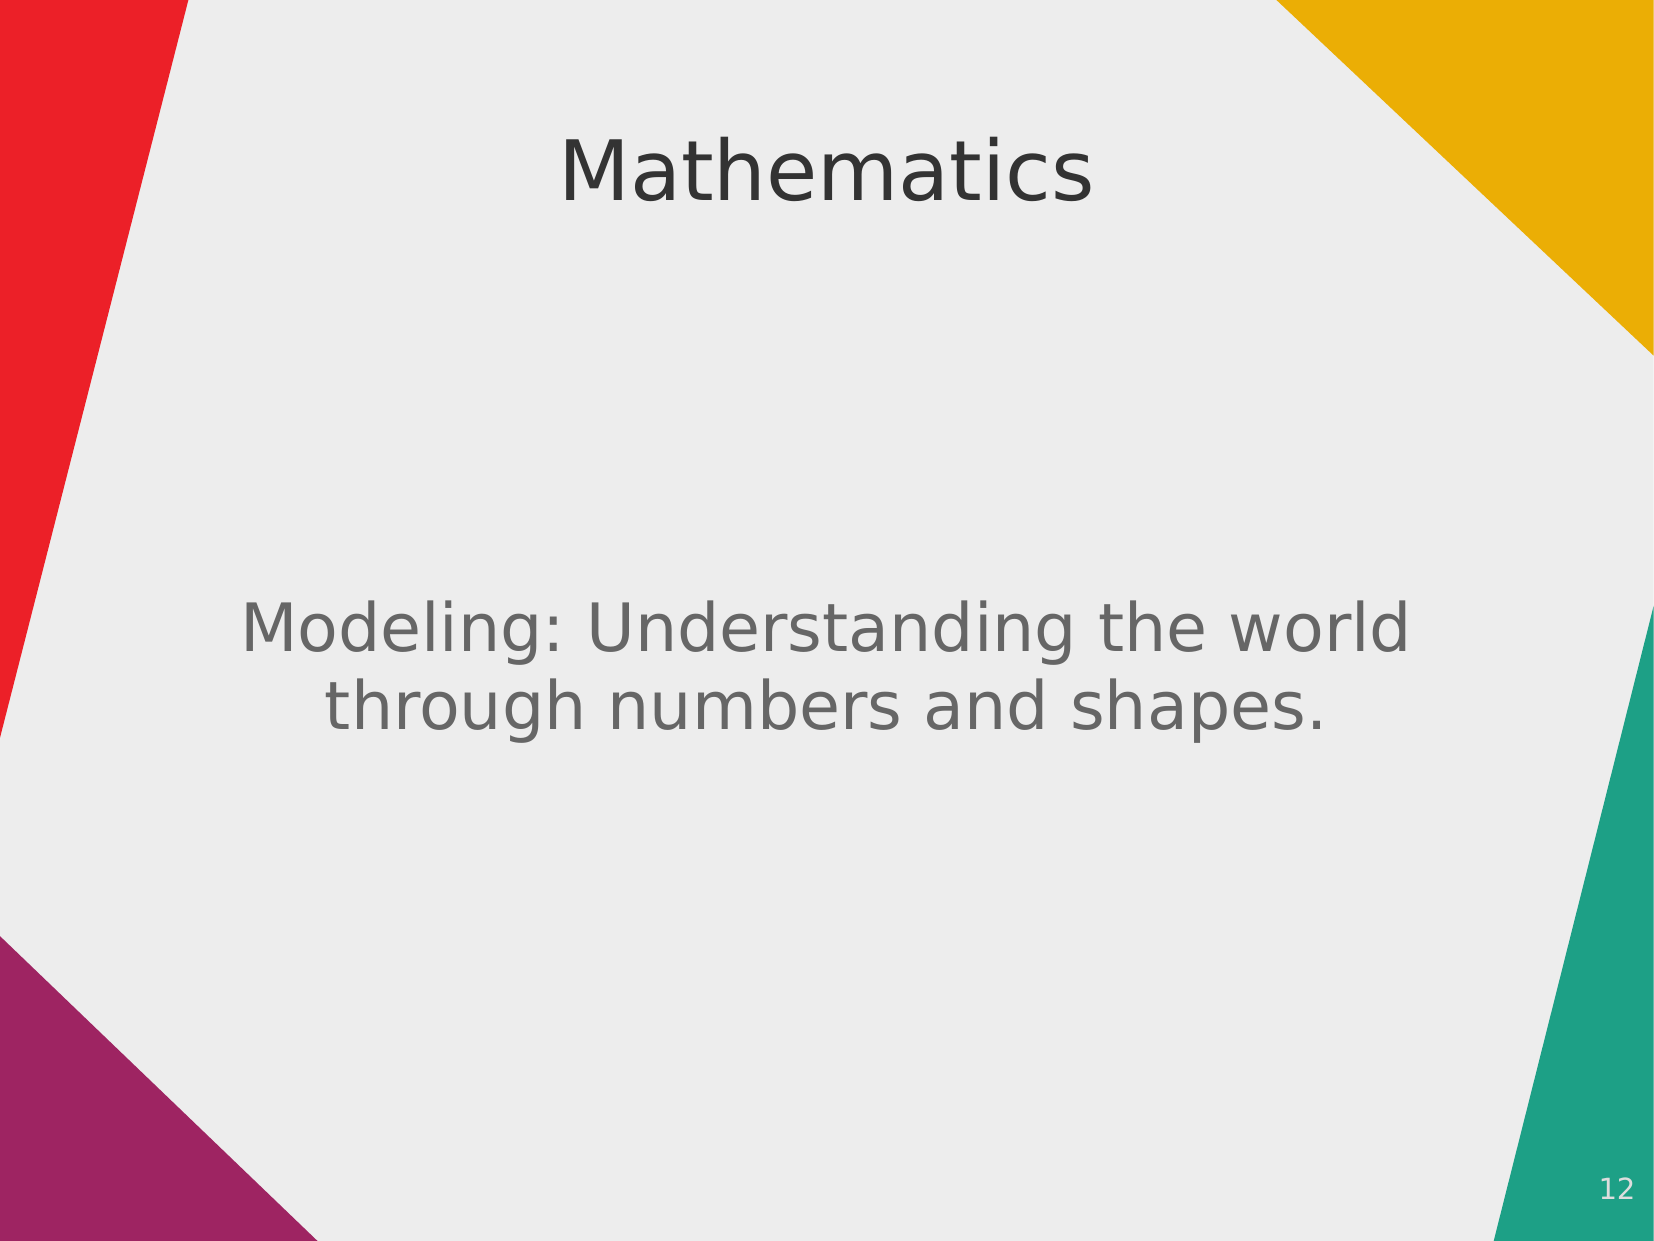

# Mathematics
Modeling: Understanding the world through numbers and shapes.
12